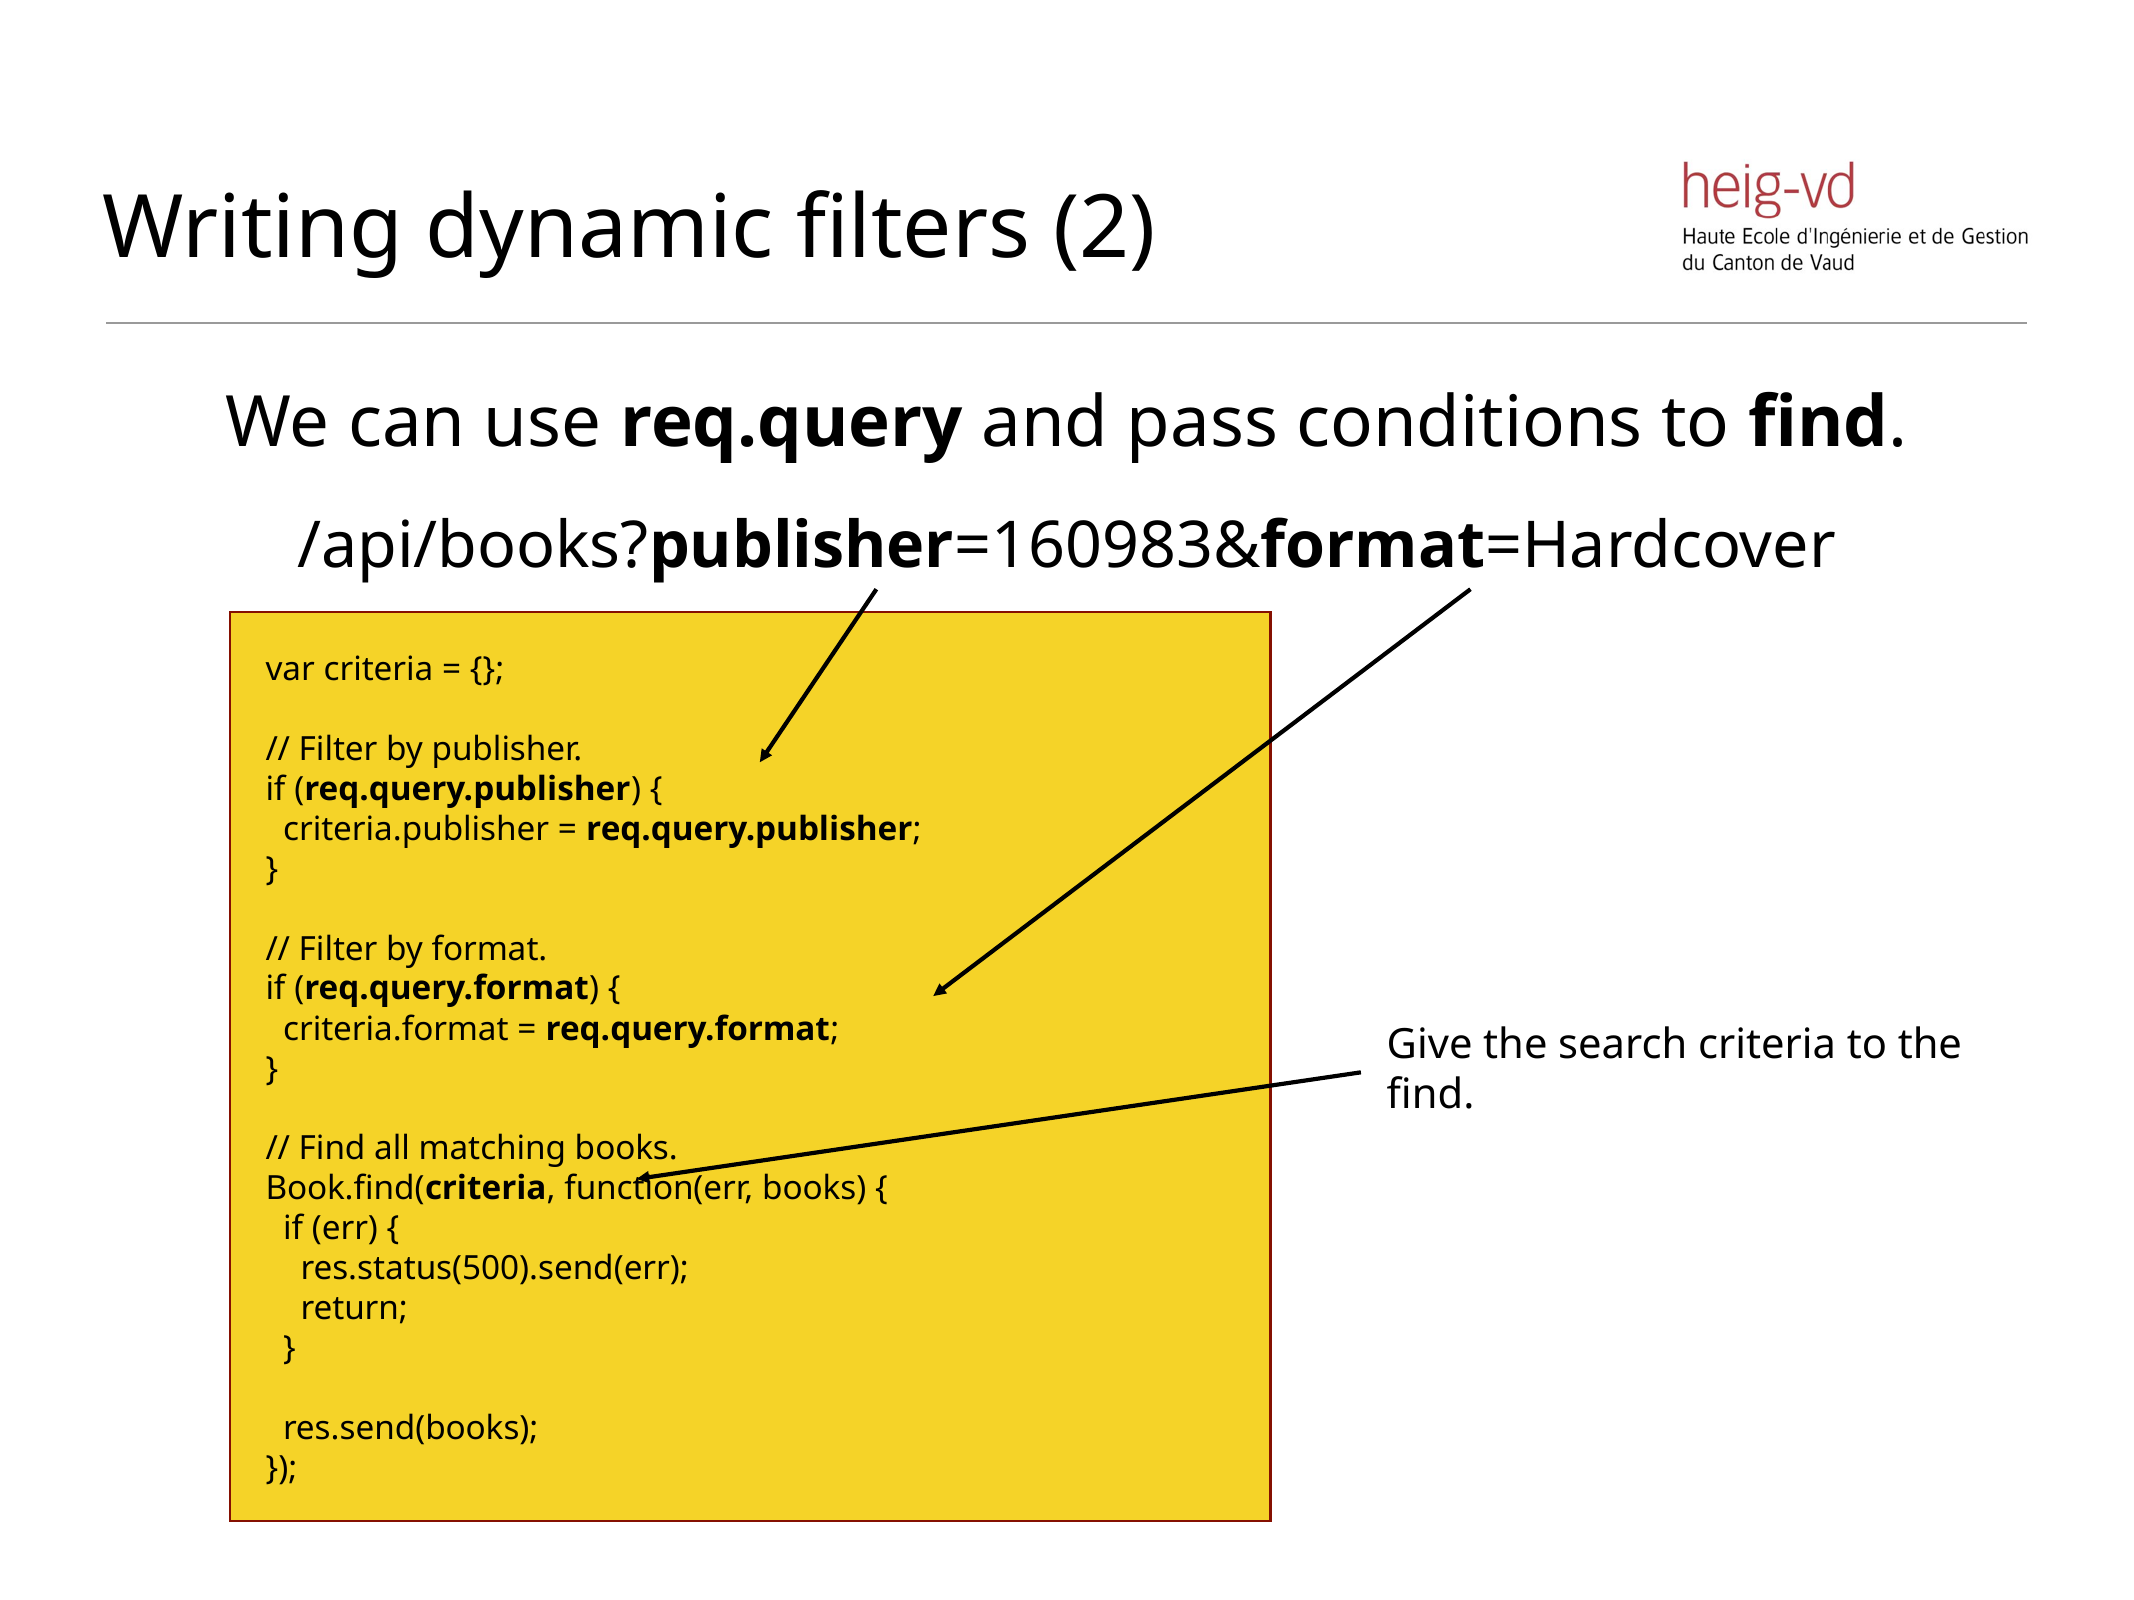

# Writing dynamic filters (2)
We can use req.query and pass conditions to find.
/api/books?publisher=160983&format=Hardcover
var criteria = {};
// Filter by publisher.
if (req.query.publisher) {
 criteria.publisher = req.query.publisher;
}
// Filter by format.
if (req.query.format) {
 criteria.format = req.query.format;
}
// Find all matching books.
Book.find(criteria, function(err, books) {
 if (err) {
 res.status(500).send(err);
 return;
 }
 res.send(books);
});
Give the search criteria to the find.